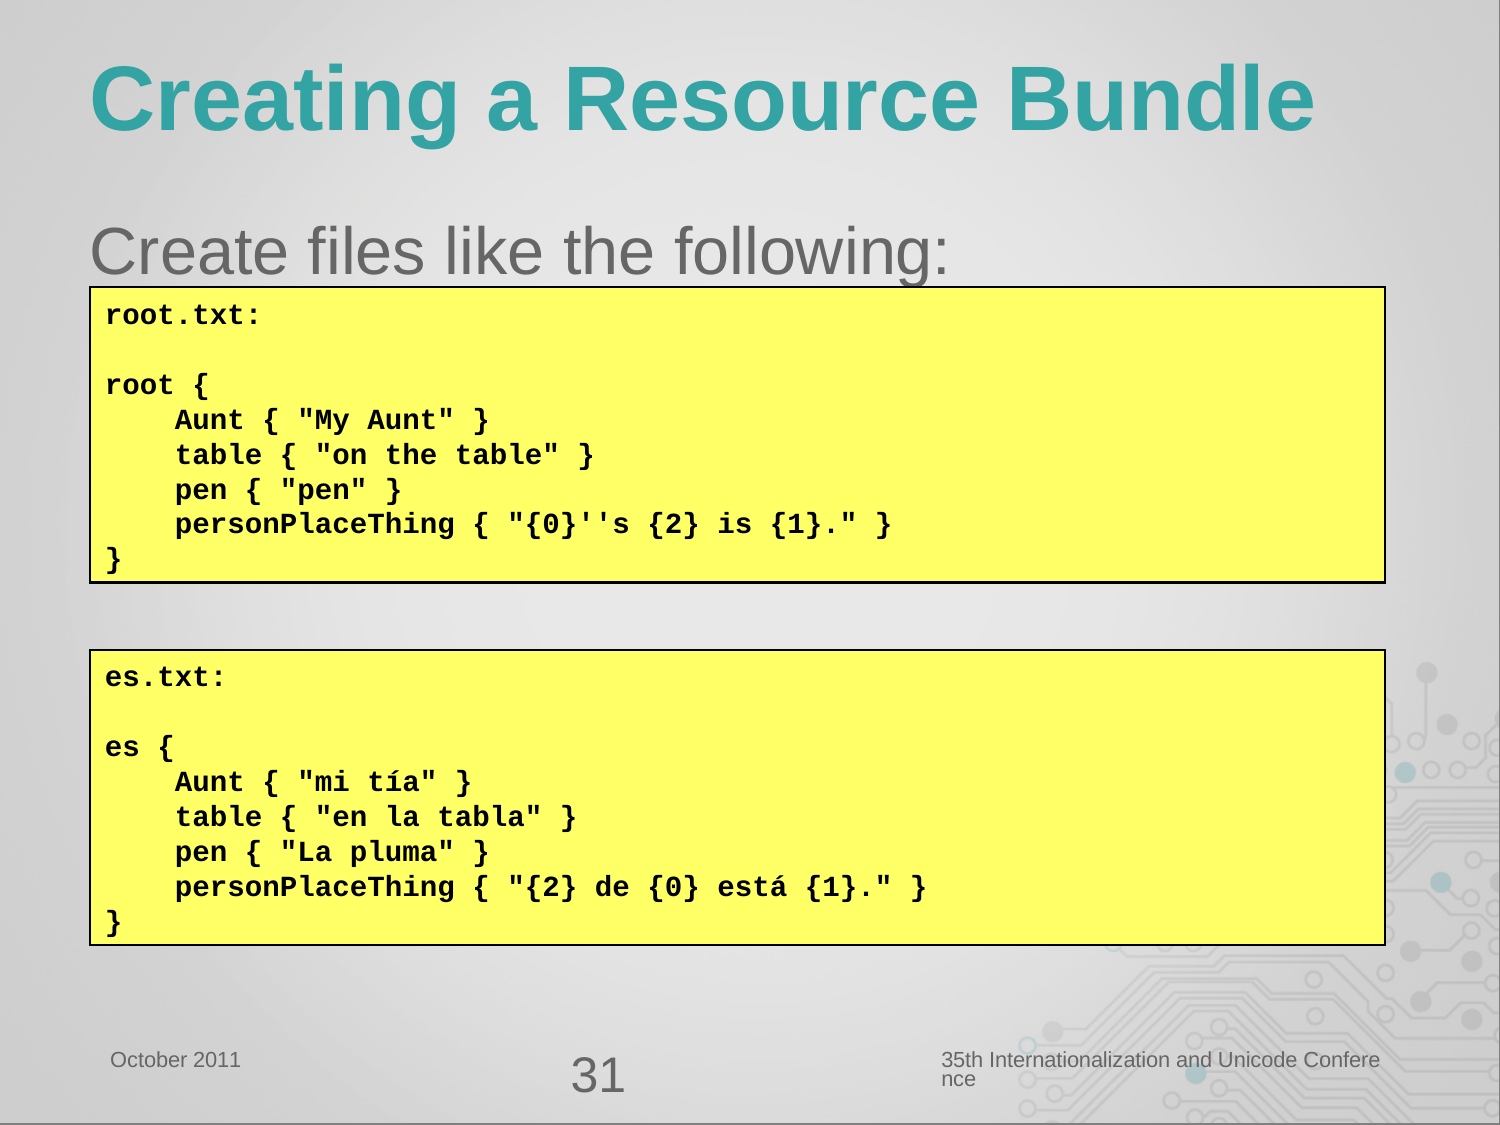

# Creating a Resource Bundle
Create files like the following:
root.txt:
root {
 Aunt { "My Aunt" }
 table { "on the table" }
 pen { "pen" }
 personPlaceThing { "{0}''s {2} is {1}." }
}
es.txt:
es {
 Aunt { "mi tía" }
 table { "en la tabla" }
 pen { "La pluma" }
 personPlaceThing { "{2} de {0} está {1}." }
}
October 2011
31
35th Internationalization and Unicode Conference